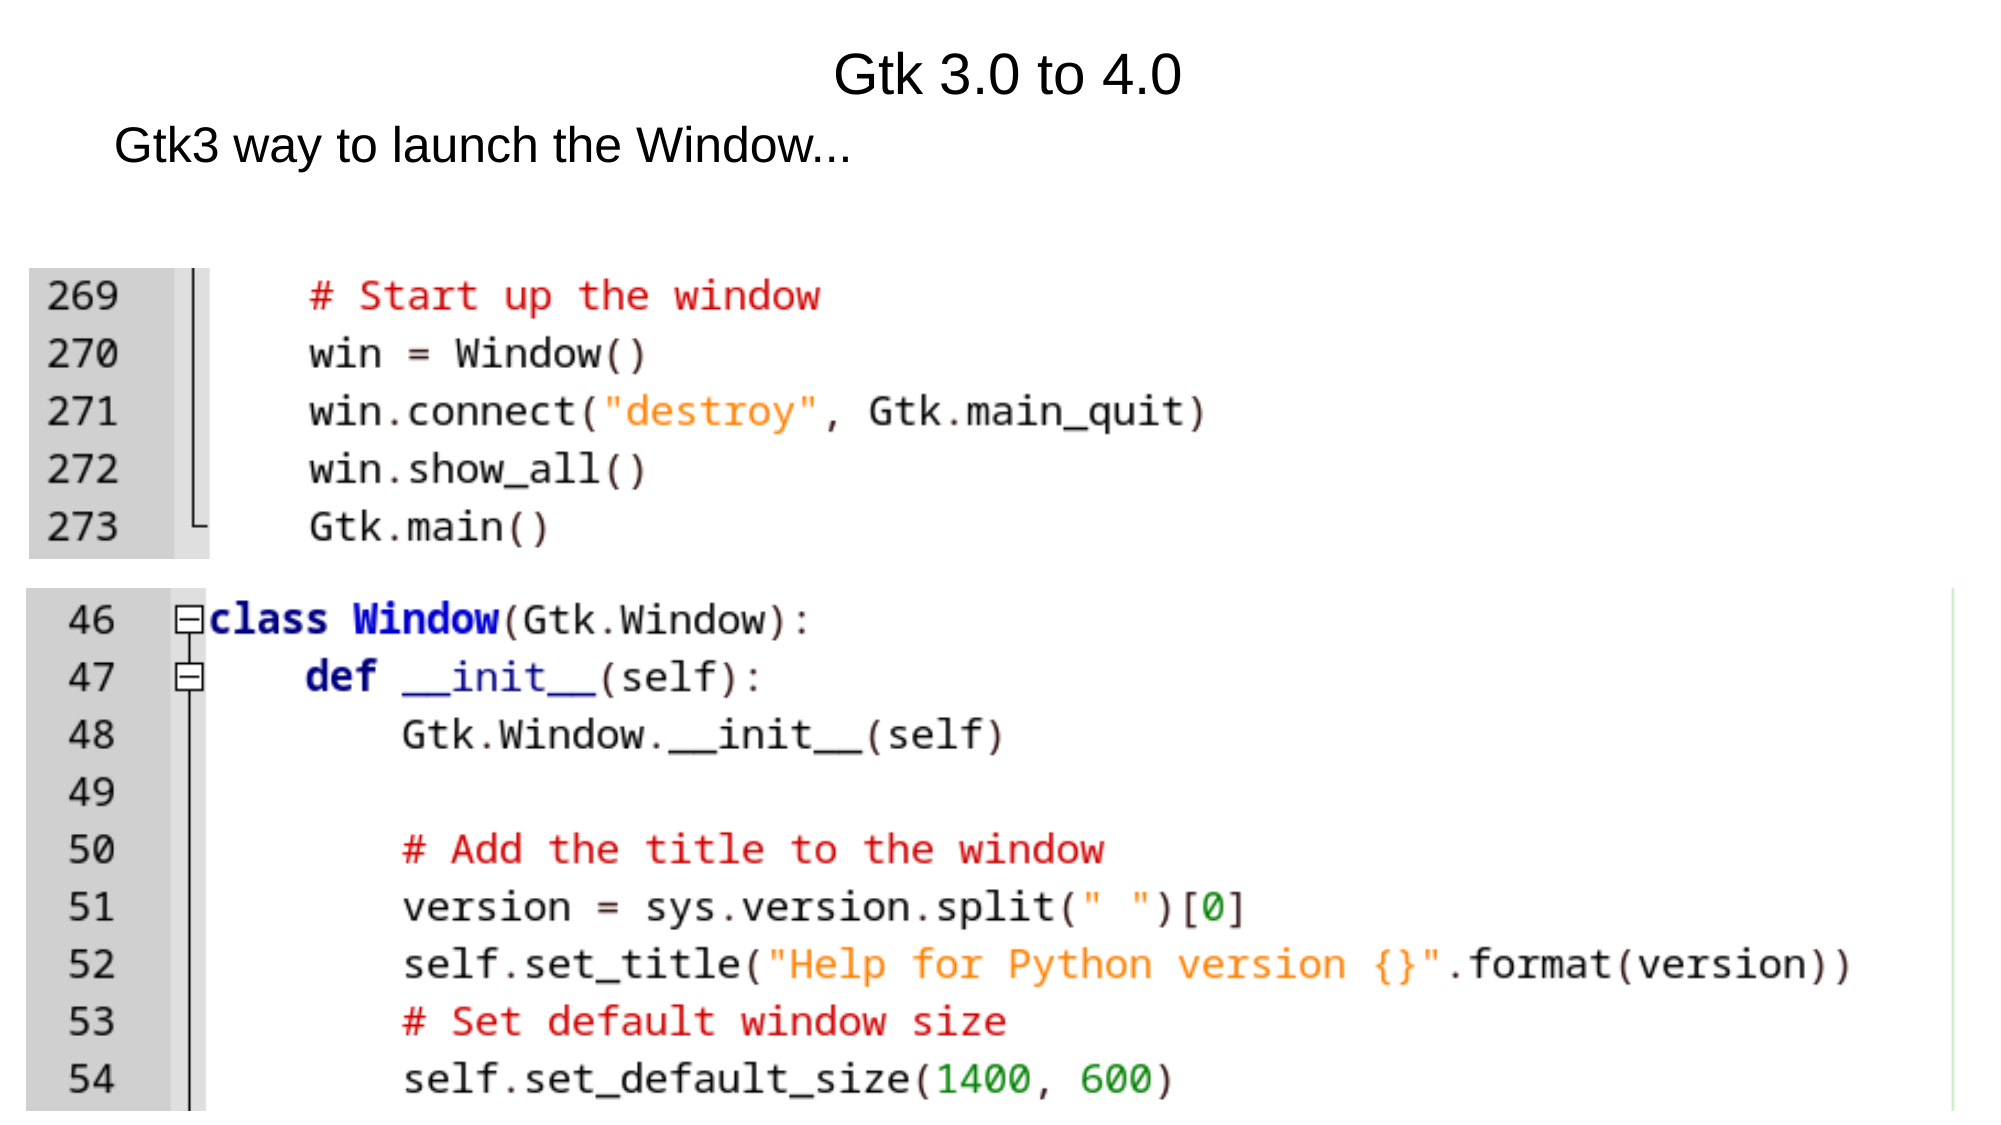

# Gtk 3.0 to 4.0
Gtk3 way to launch the Window...